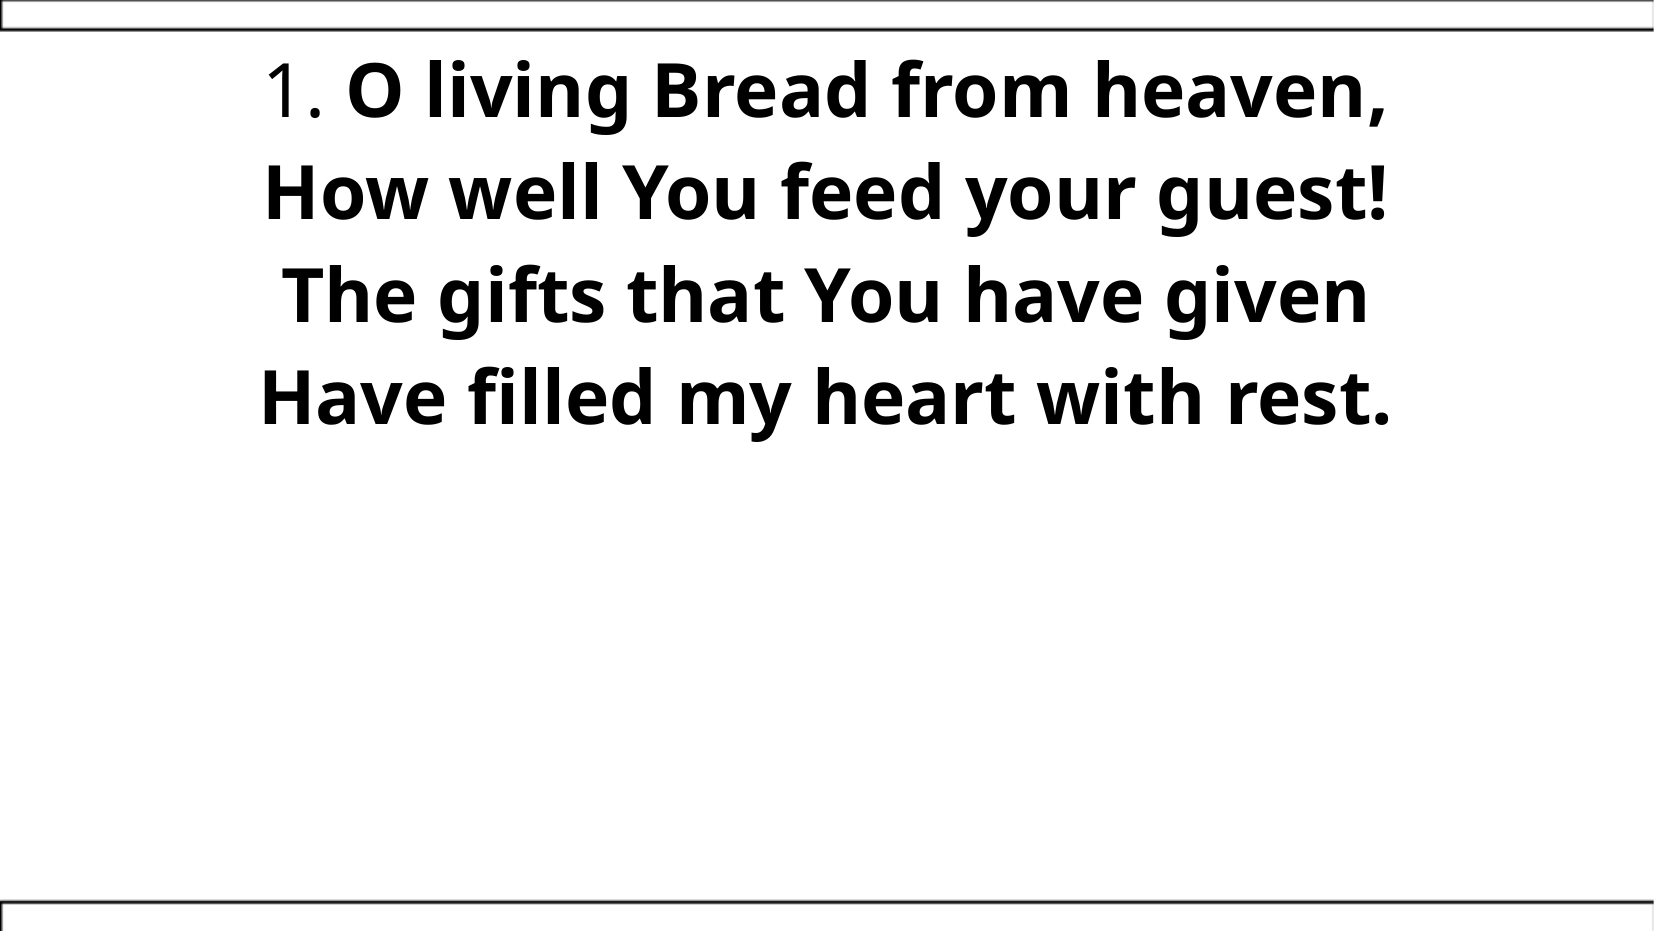

1. O living Bread from heaven,
How well You feed your guest!
The gifts that You have given
Have filled my heart with rest.